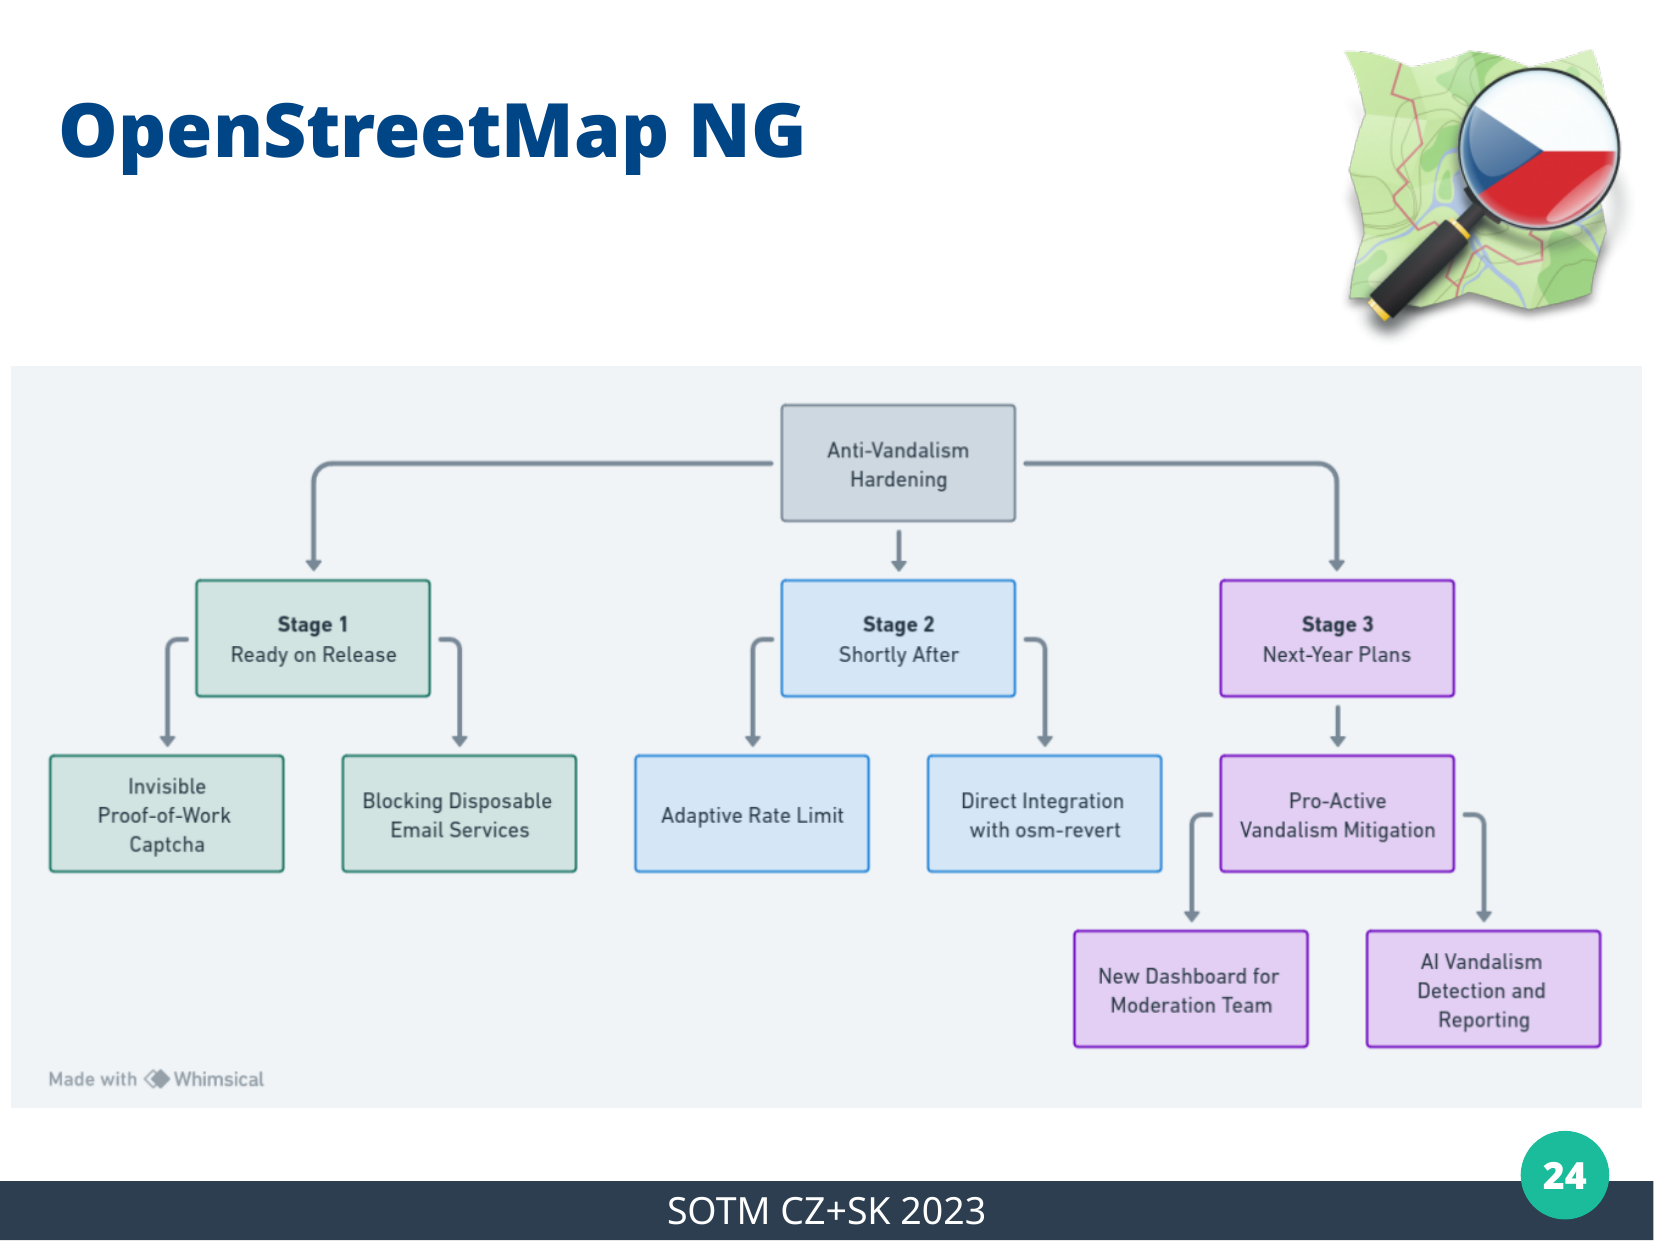

# OpenStreetMap NG
24
SOTM CZ+SK 2023